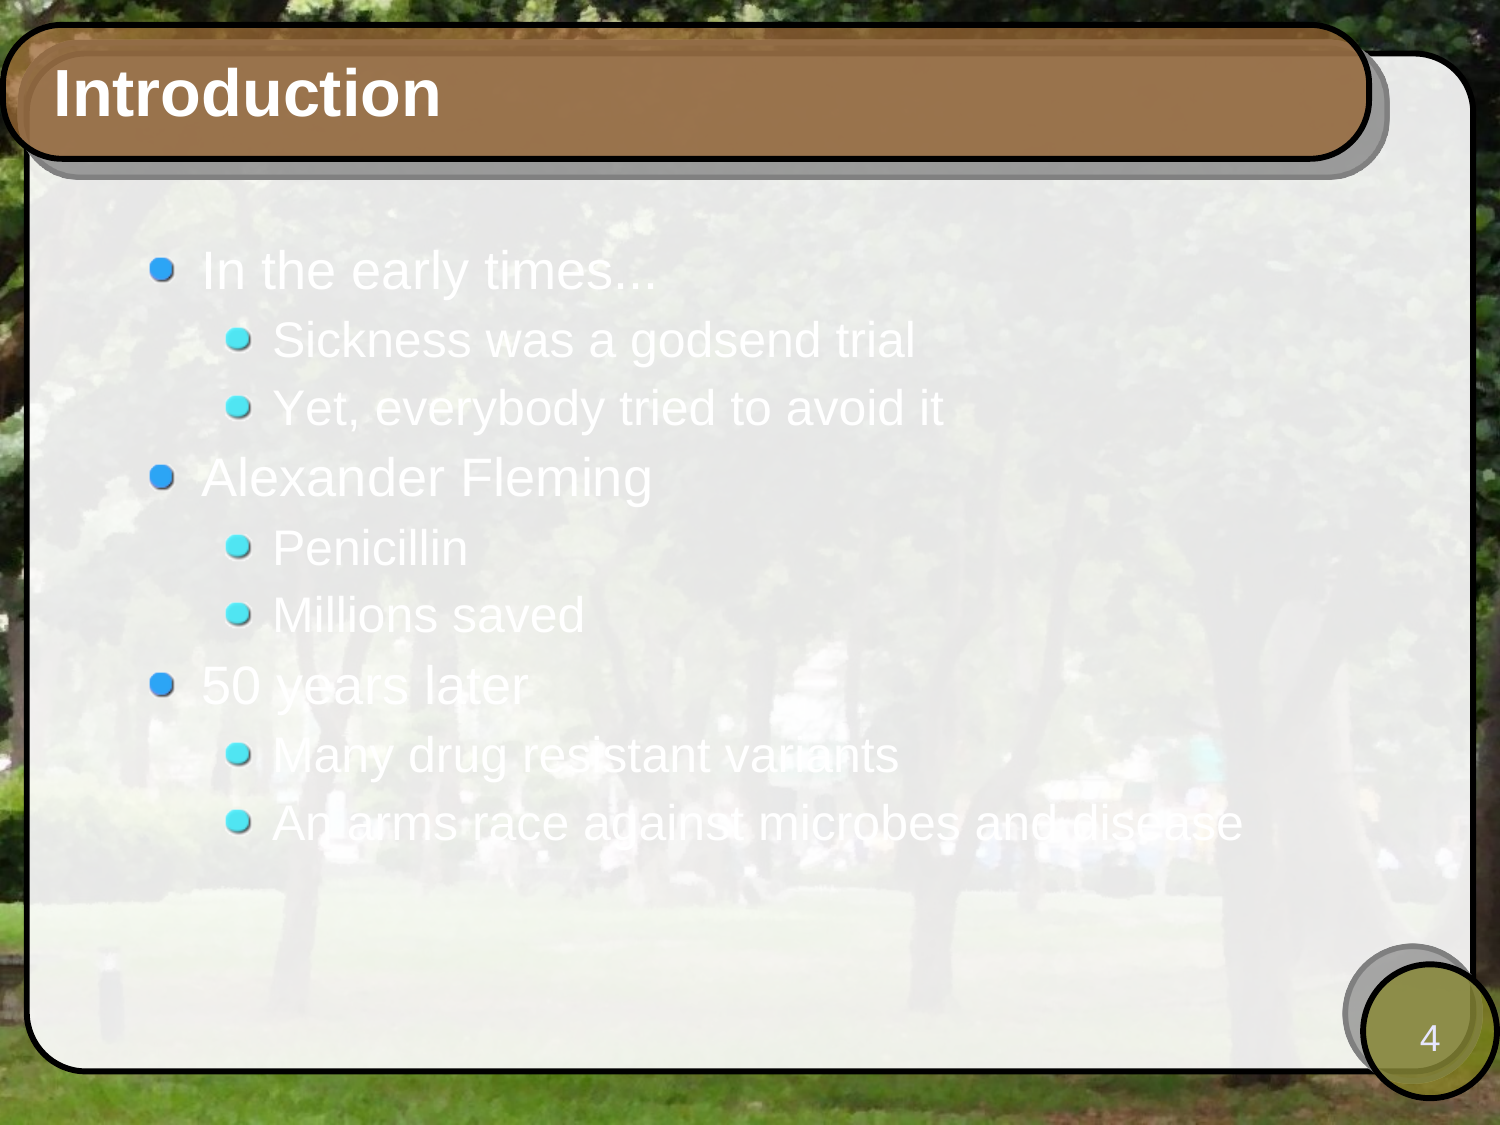

# Introduction
In the early times...
Sickness was a godsend trial
Yet, everybody tried to avoid it
Alexander Fleming
Penicillin
Millions saved
50 years later
Many drug resistant variants
An arms race against microbes and disease
4